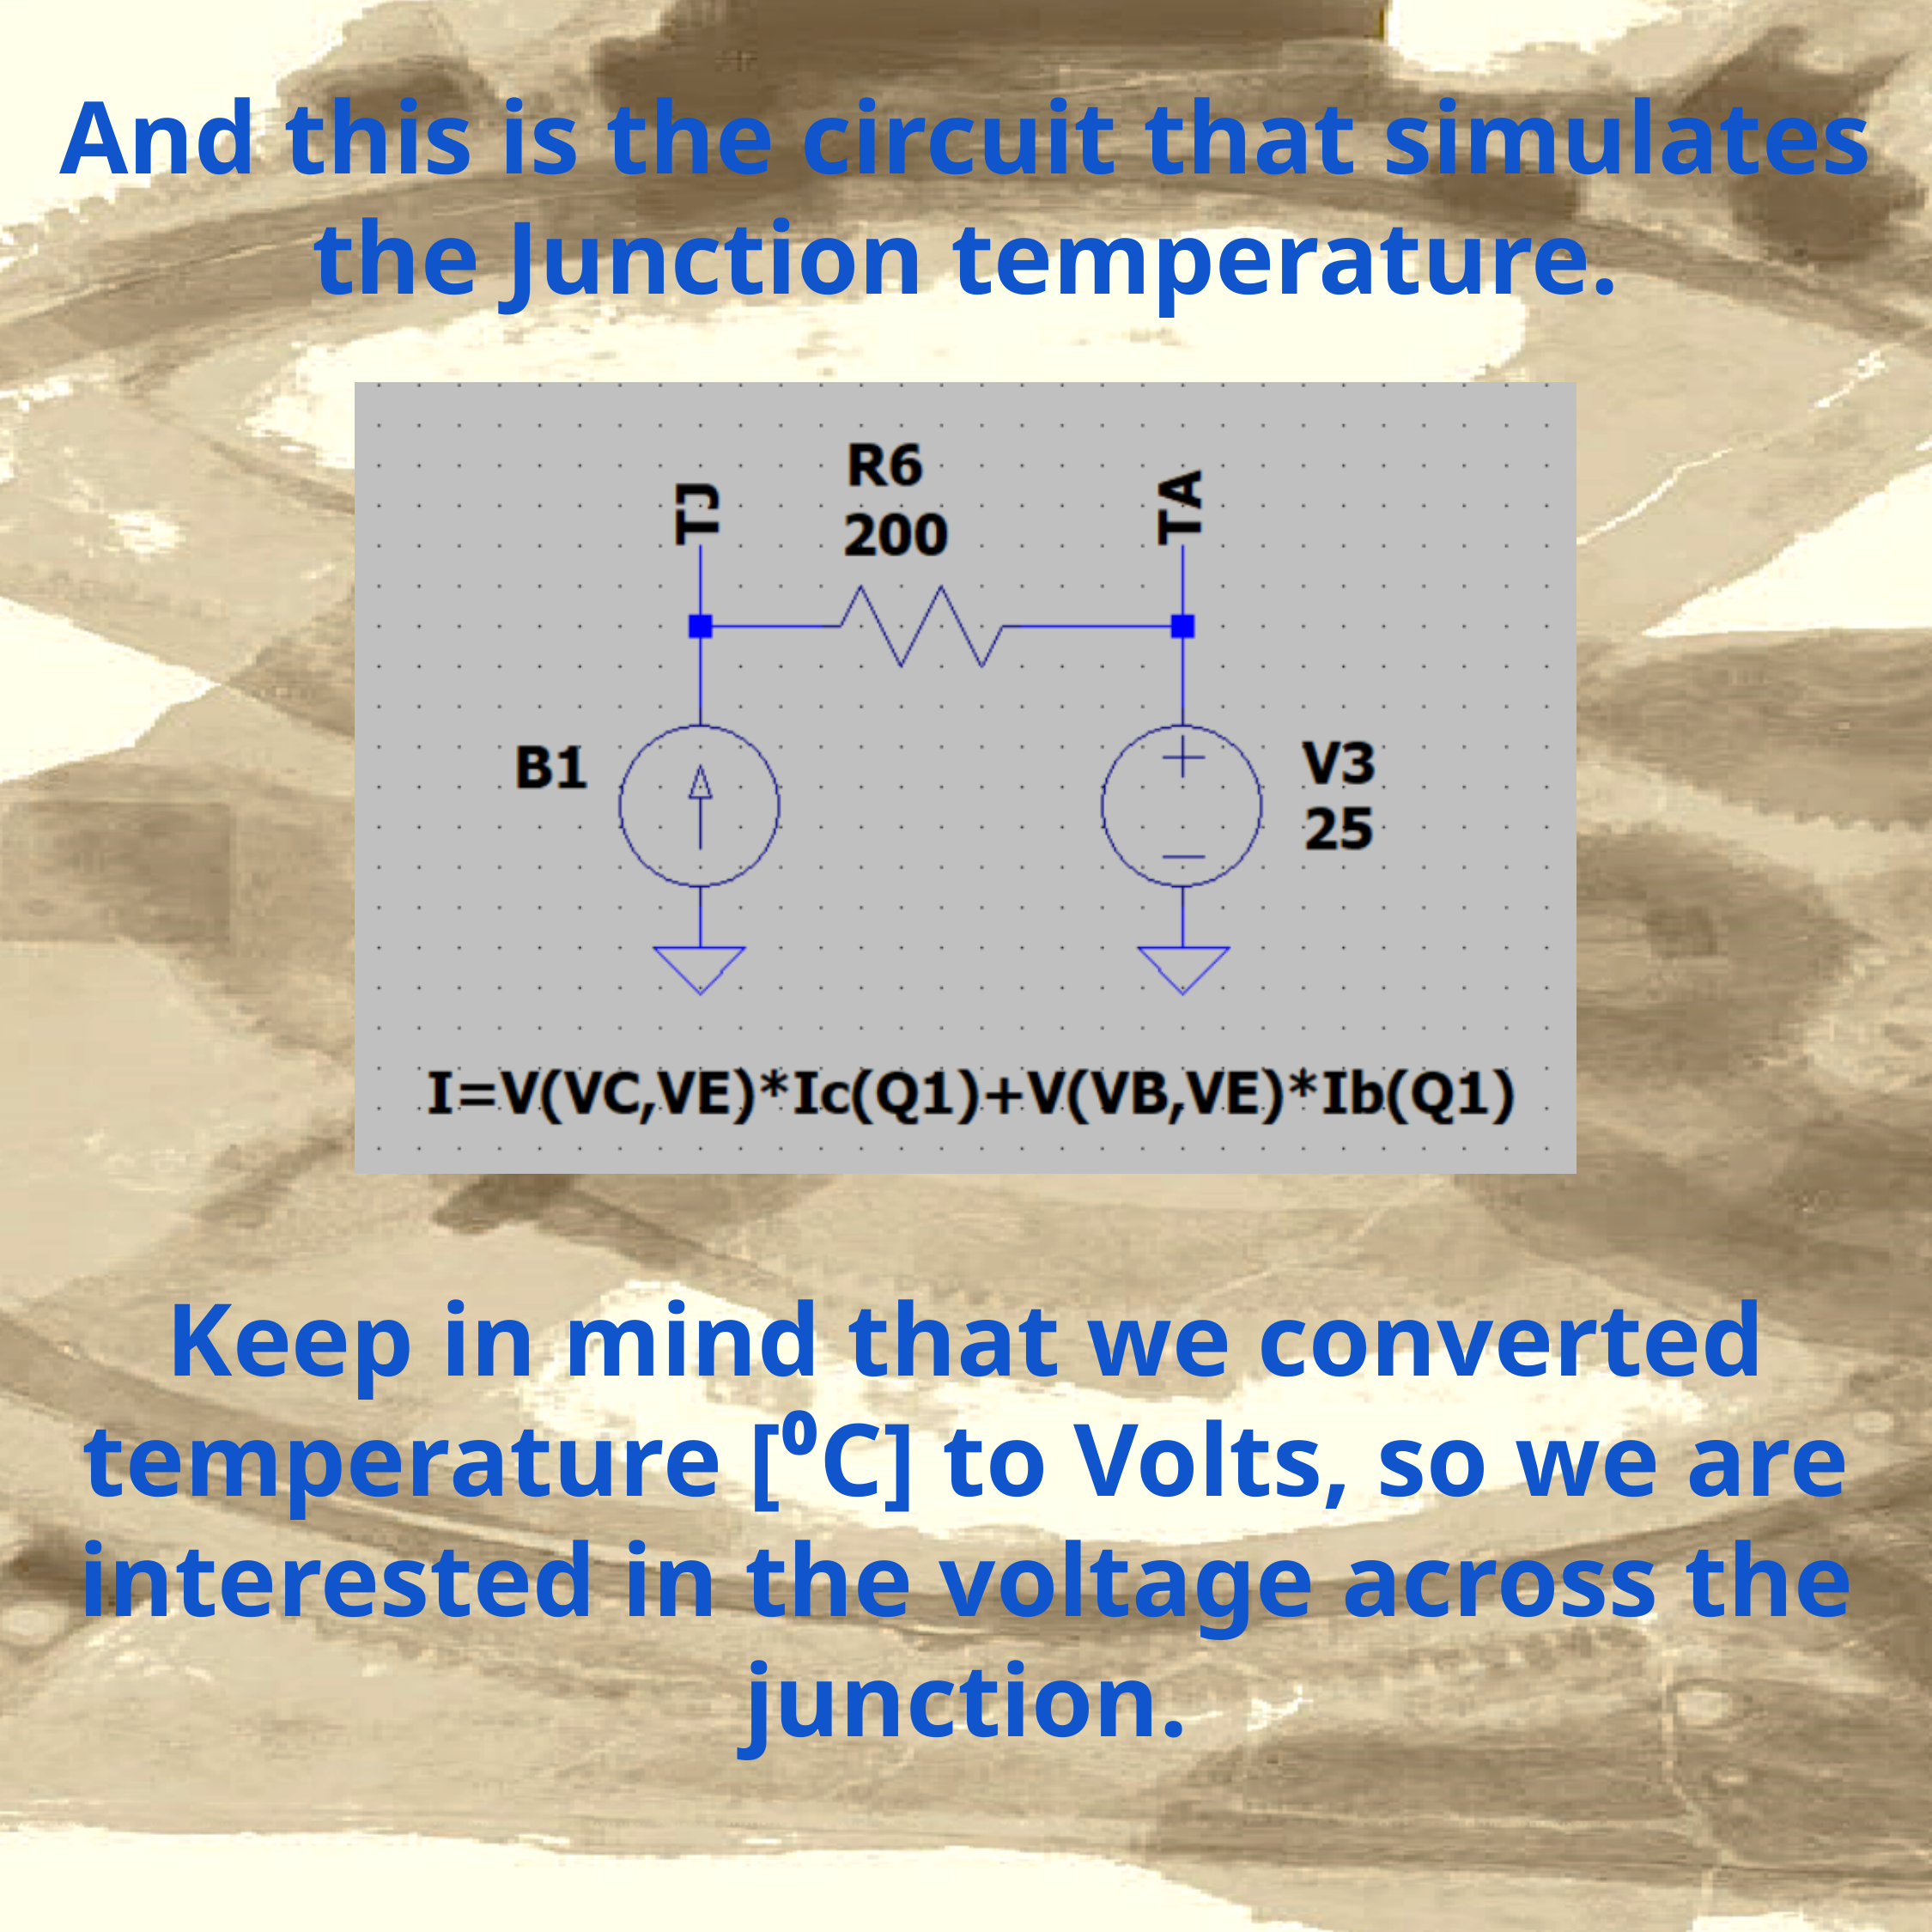

And this is the circuit that simulates the Junction temperature.
Keep in mind that we converted temperature [⁰C] to Volts, so we are interested in the voltage across the junction.